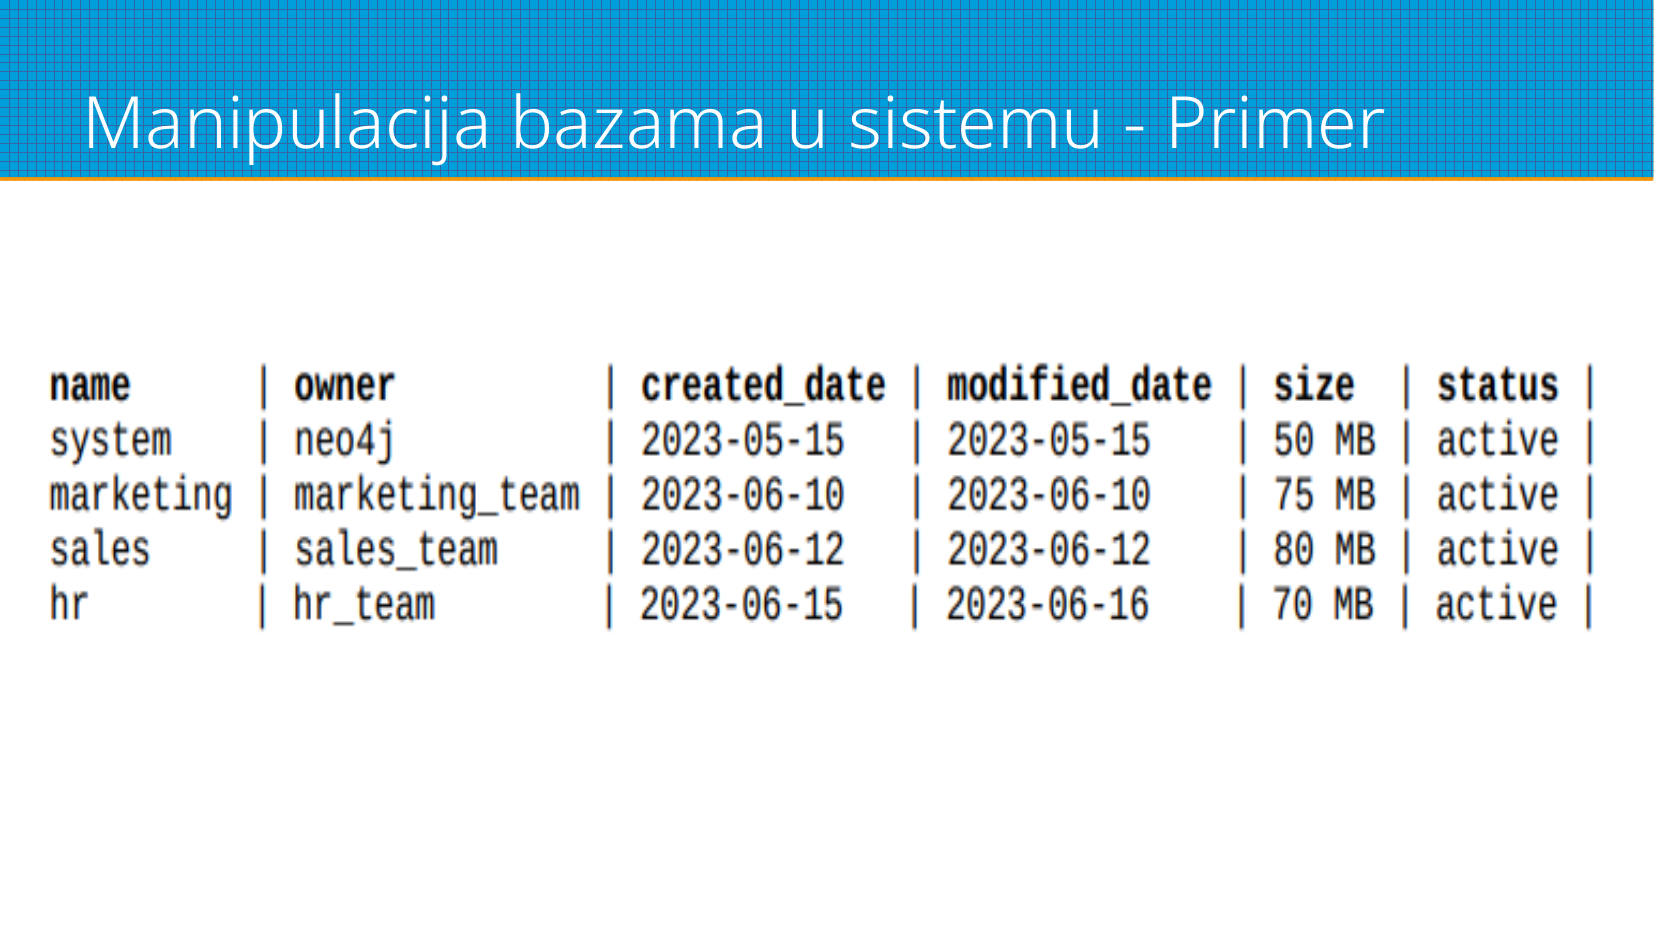

# Manipulacija bazama u sistemu - Primer